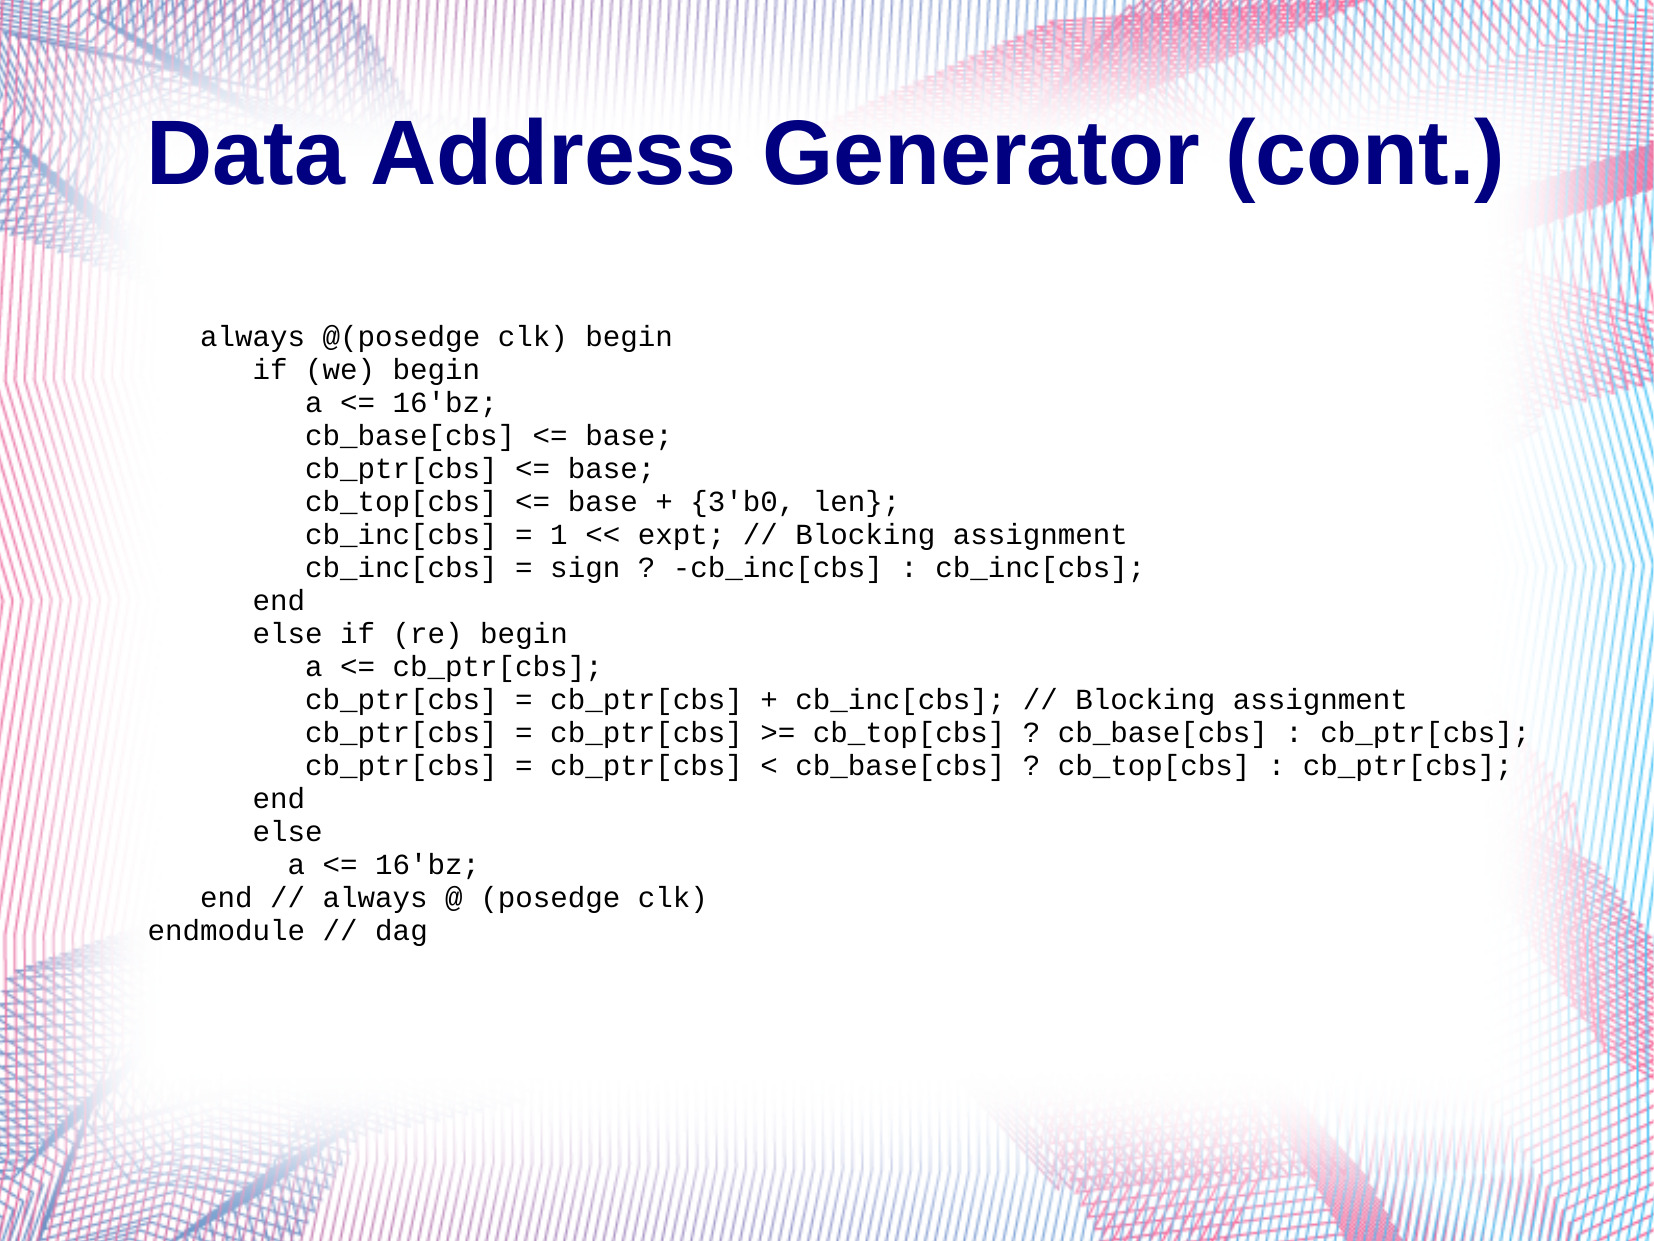

# Data Address Generator (cont.)
 always @(posedge clk) begin
 if (we) begin
 a <= 16'bz;
 cb_base[cbs] <= base;
 cb_ptr[cbs] <= base;
 cb_top[cbs] <= base + {3'b0, len};
 cb_inc[cbs] = 1 << expt; // Blocking assignment
 cb_inc[cbs] = sign ? -cb_inc[cbs] : cb_inc[cbs];
 end
 else if (re) begin
 a <= cb_ptr[cbs];
 cb_ptr[cbs] = cb_ptr[cbs] + cb_inc[cbs]; // Blocking assignment
 cb_ptr[cbs] = cb_ptr[cbs] >= cb_top[cbs] ? cb_base[cbs] : cb_ptr[cbs];
 cb_ptr[cbs] = cb_ptr[cbs] < cb_base[cbs] ? cb_top[cbs] : cb_ptr[cbs];
 end
 else
 a <= 16'bz;
 end // always @ (posedge clk)
endmodule // dag